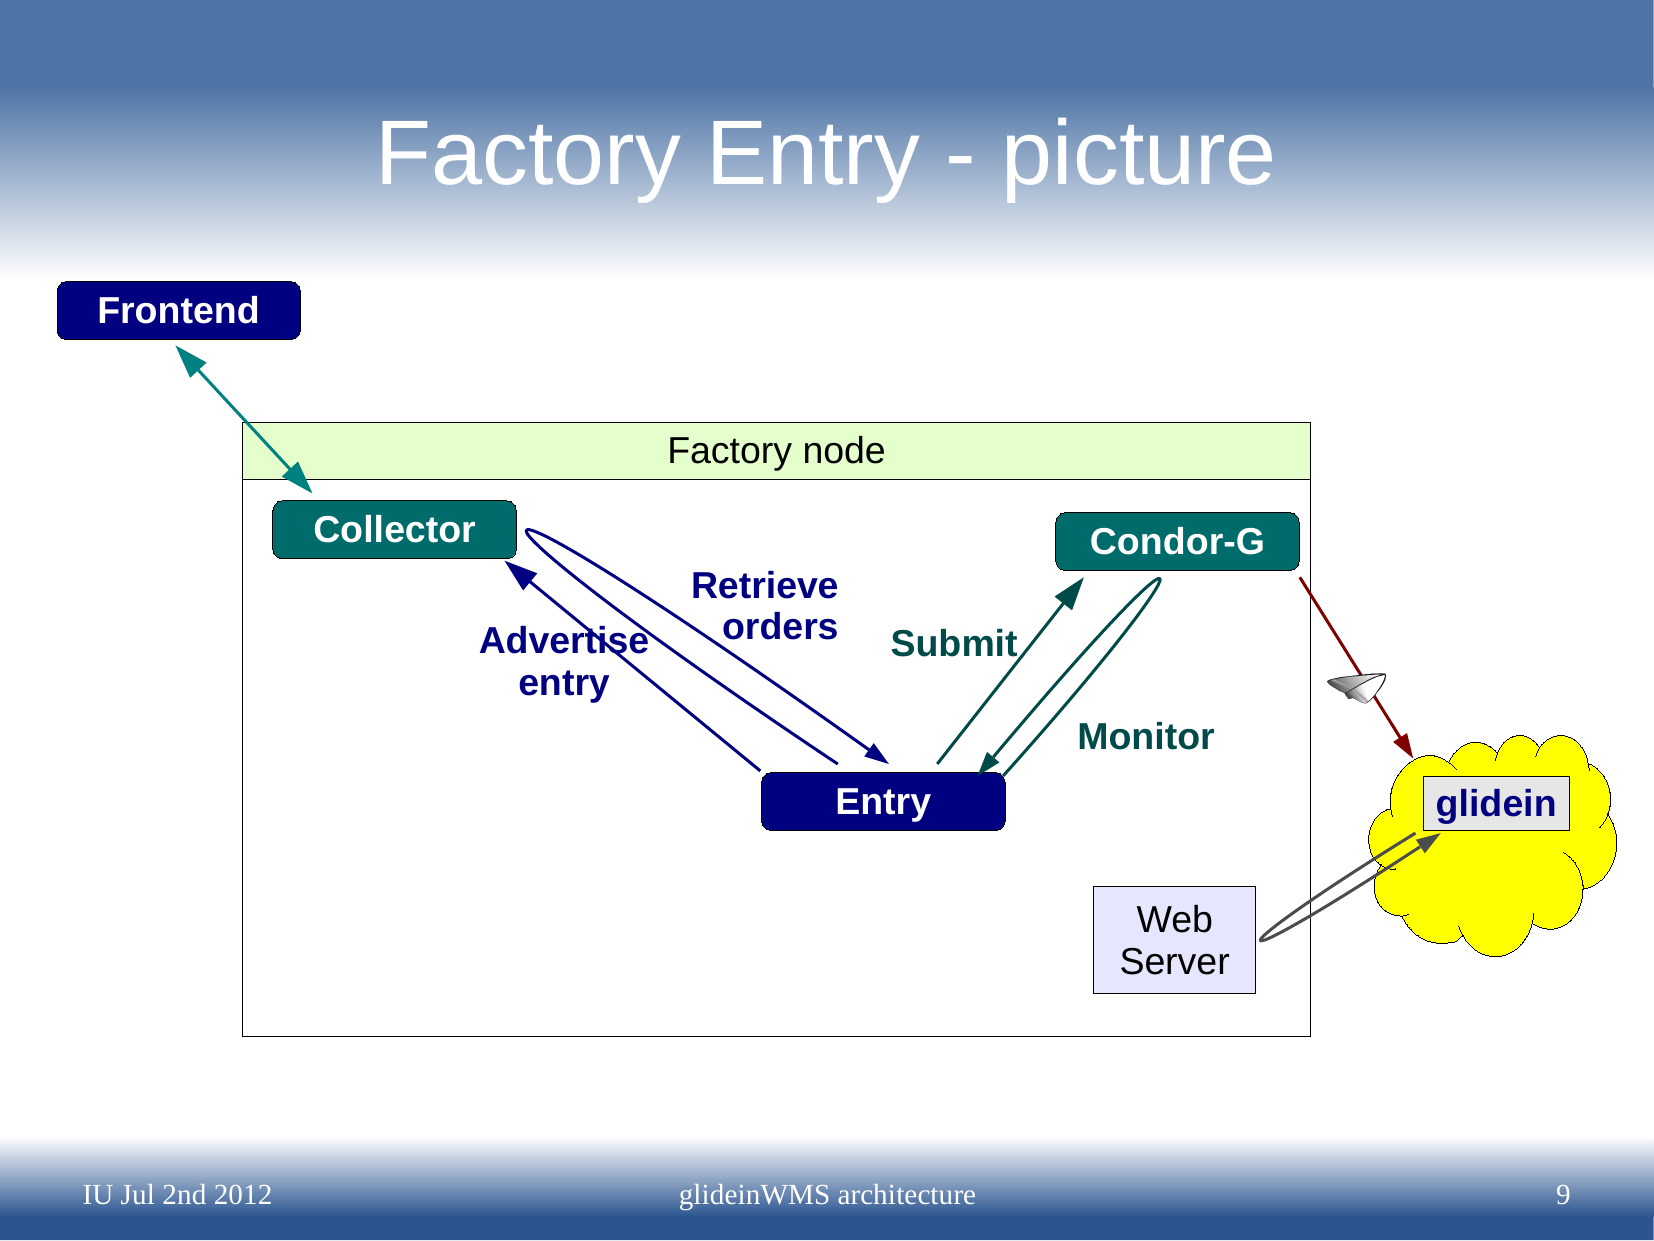

# Factory Entry - picture
Frontend
Factory node
Collector
Condor-G
Retrieve
orders
Advertise
entry
Submit
Monitor
Entry
glidein
Web
Server
IU Jul 2nd 2012
glideinWMS architecture
9